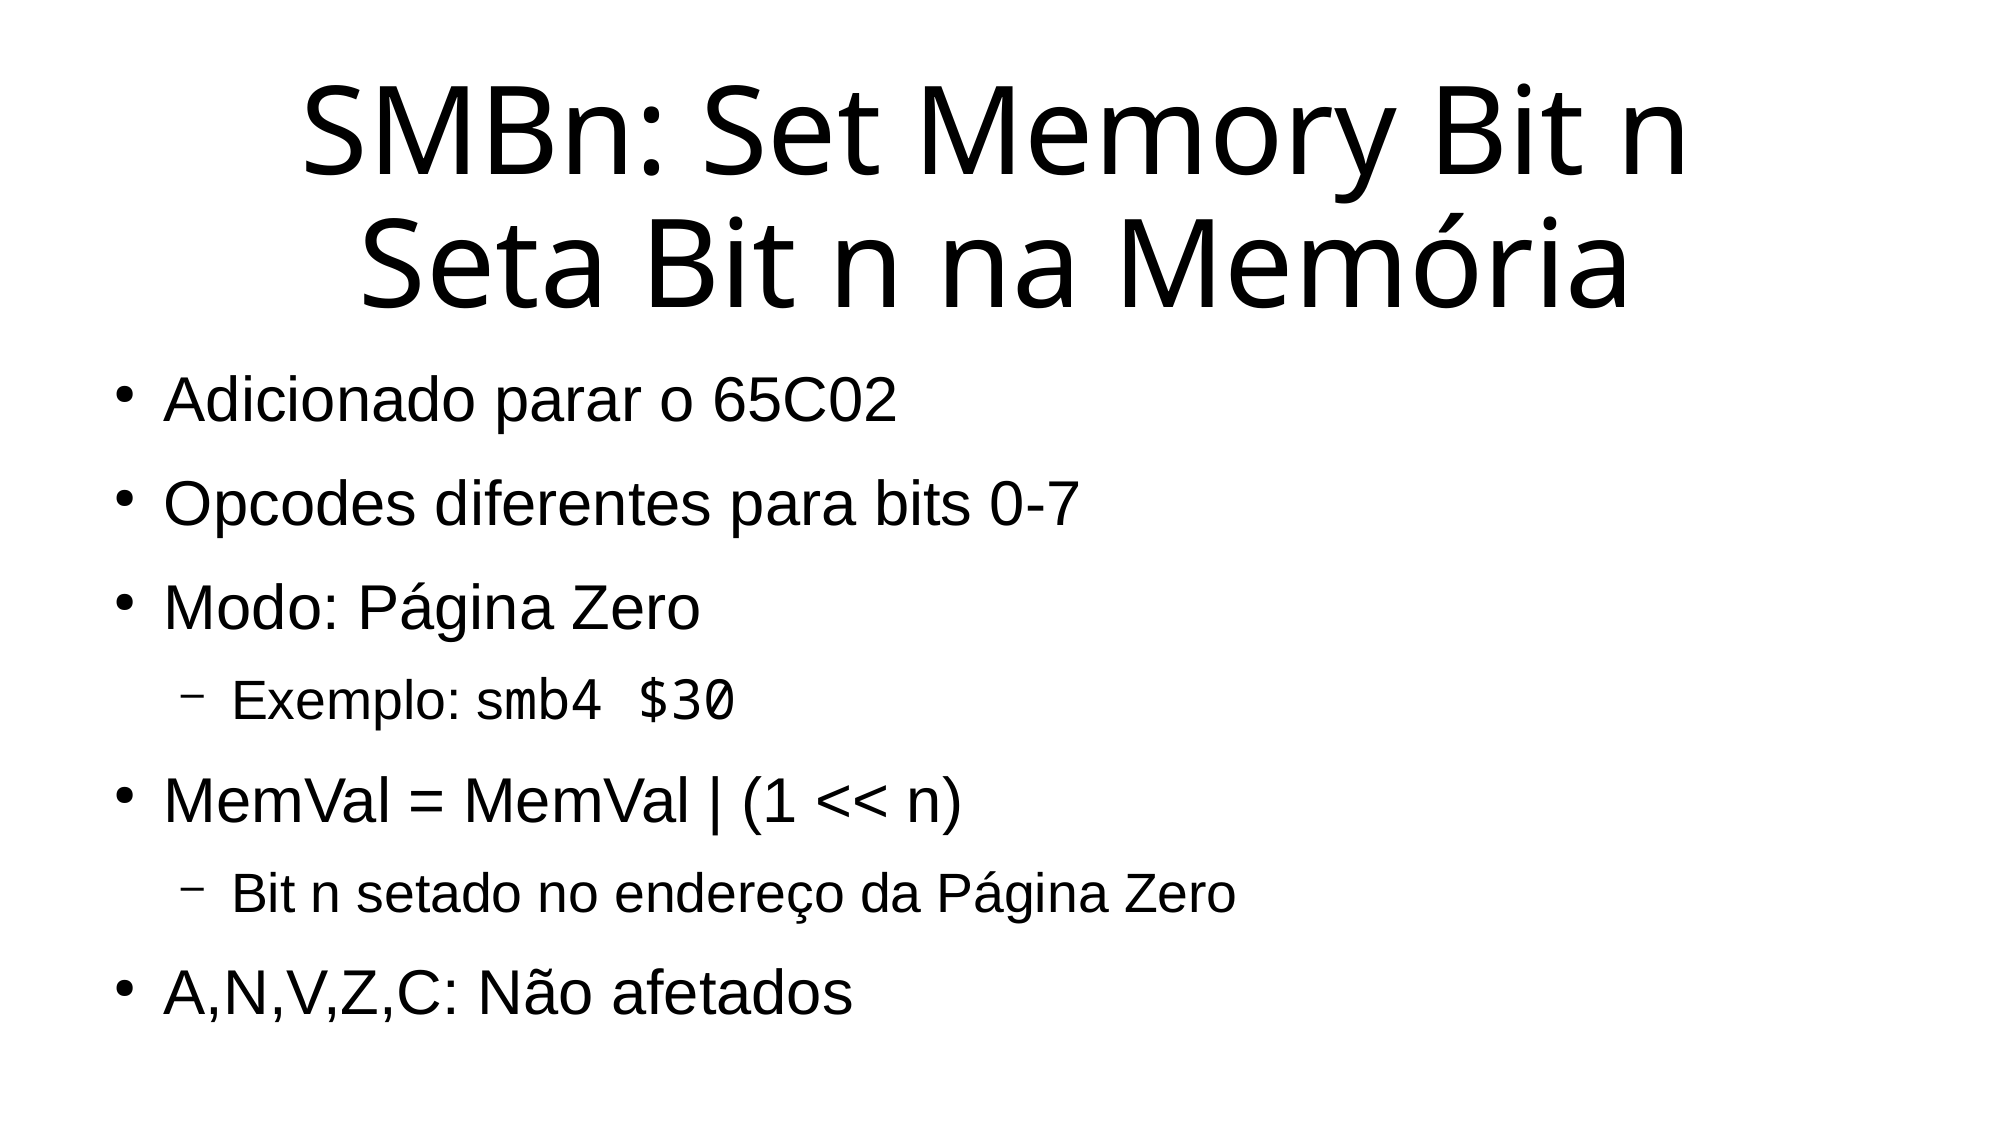

SMBn: Set Memory Bit n
Seta Bit n na Memória
# Adicionado parar o 65C02
Opcodes diferentes para bits 0-7
Modo: Página Zero
Exemplo: smb4 $30
MemVal = MemVal | (1 << n)
Bit n setado no endereço da Página Zero
A,N,V,Z,C: Não afetados